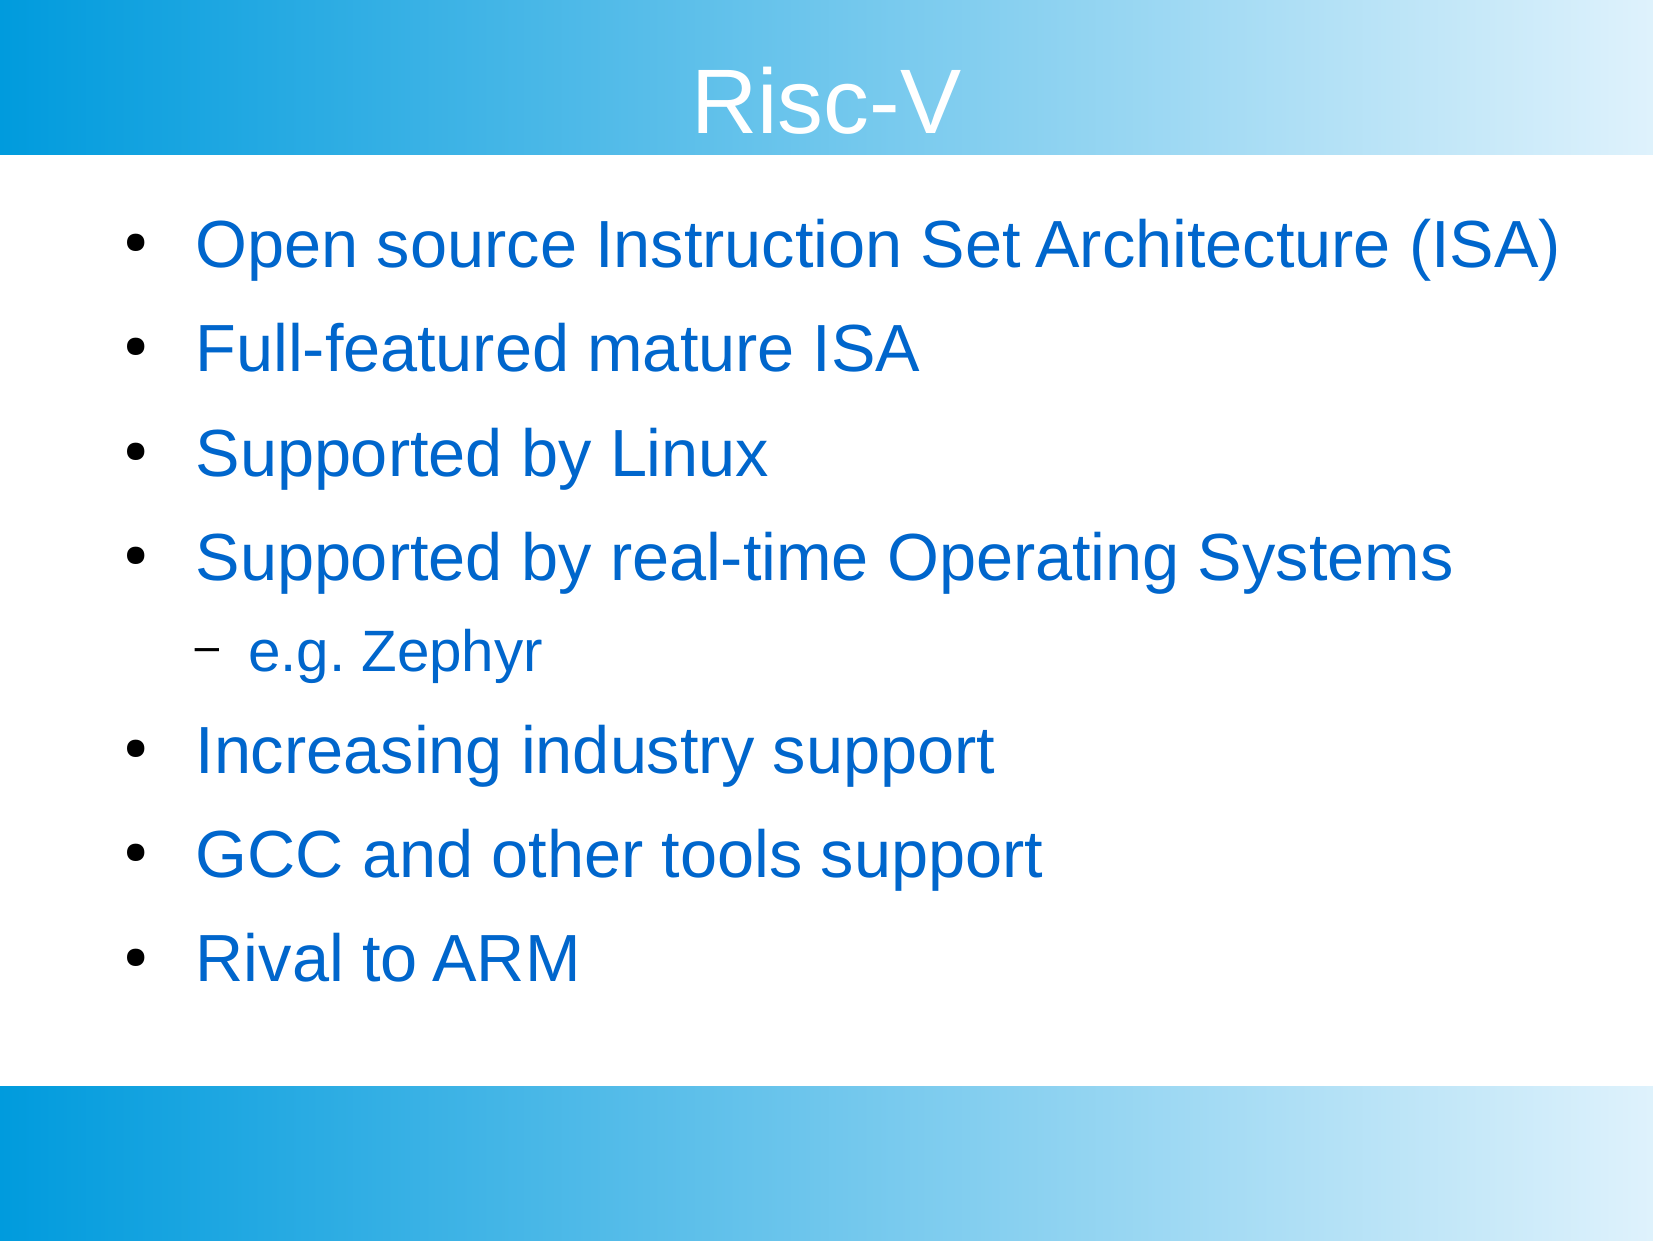

# Risc-V
 Open source Instruction Set Architecture (ISA)
 Full-featured mature ISA
 Supported by Linux
 Supported by real-time Operating Systems
e.g. Zephyr
 Increasing industry support
 GCC and other tools support
 Rival to ARM